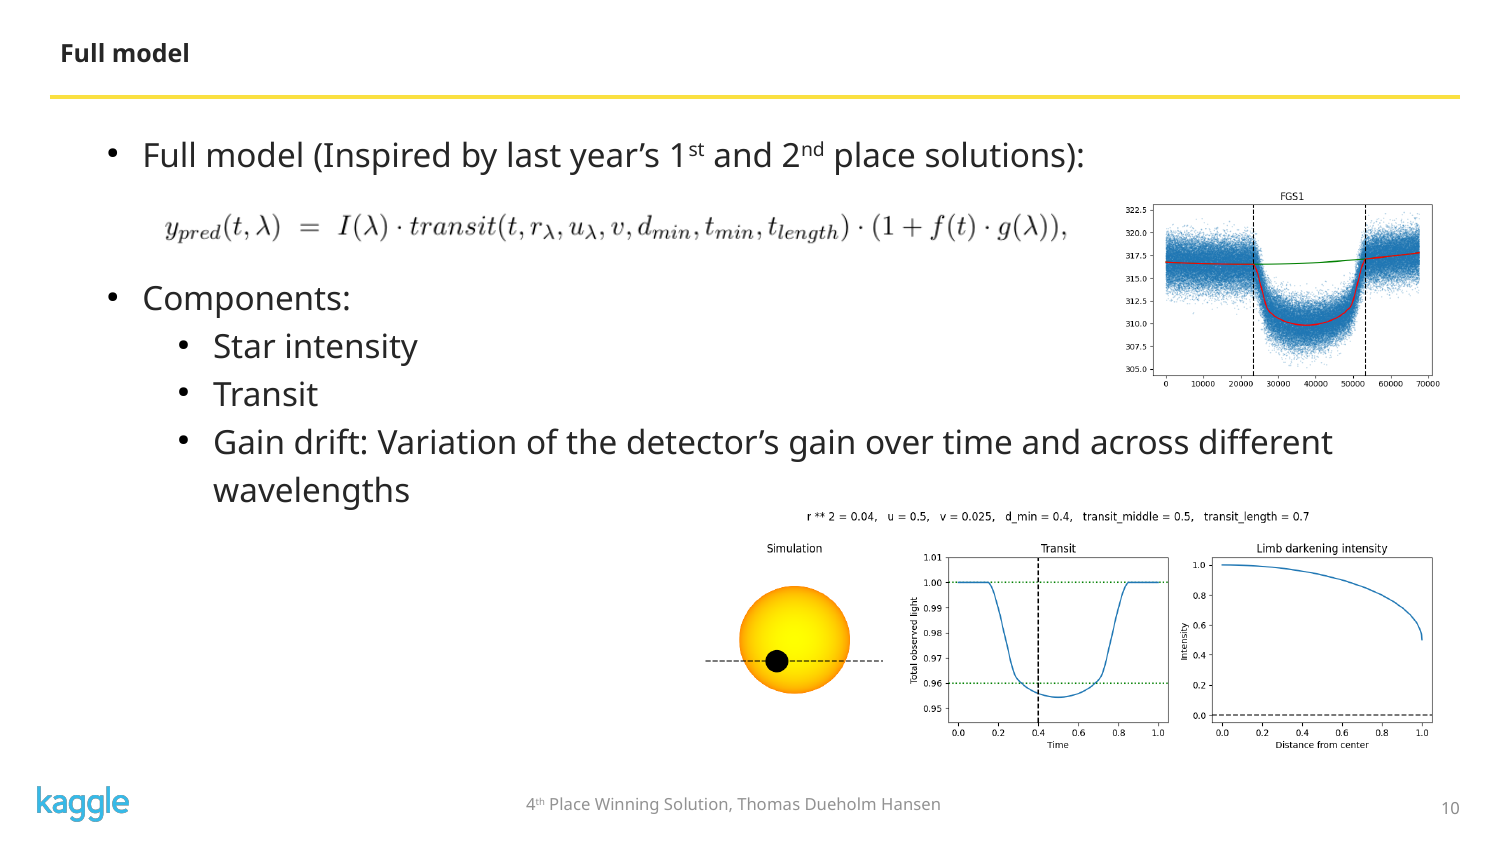

Full model
Full model (Inspired by last year’s 1st and 2nd place solutions):
Components:
Star intensity
Transit
Gain drift: Variation of the detector’s gain over time and across different wavelengths